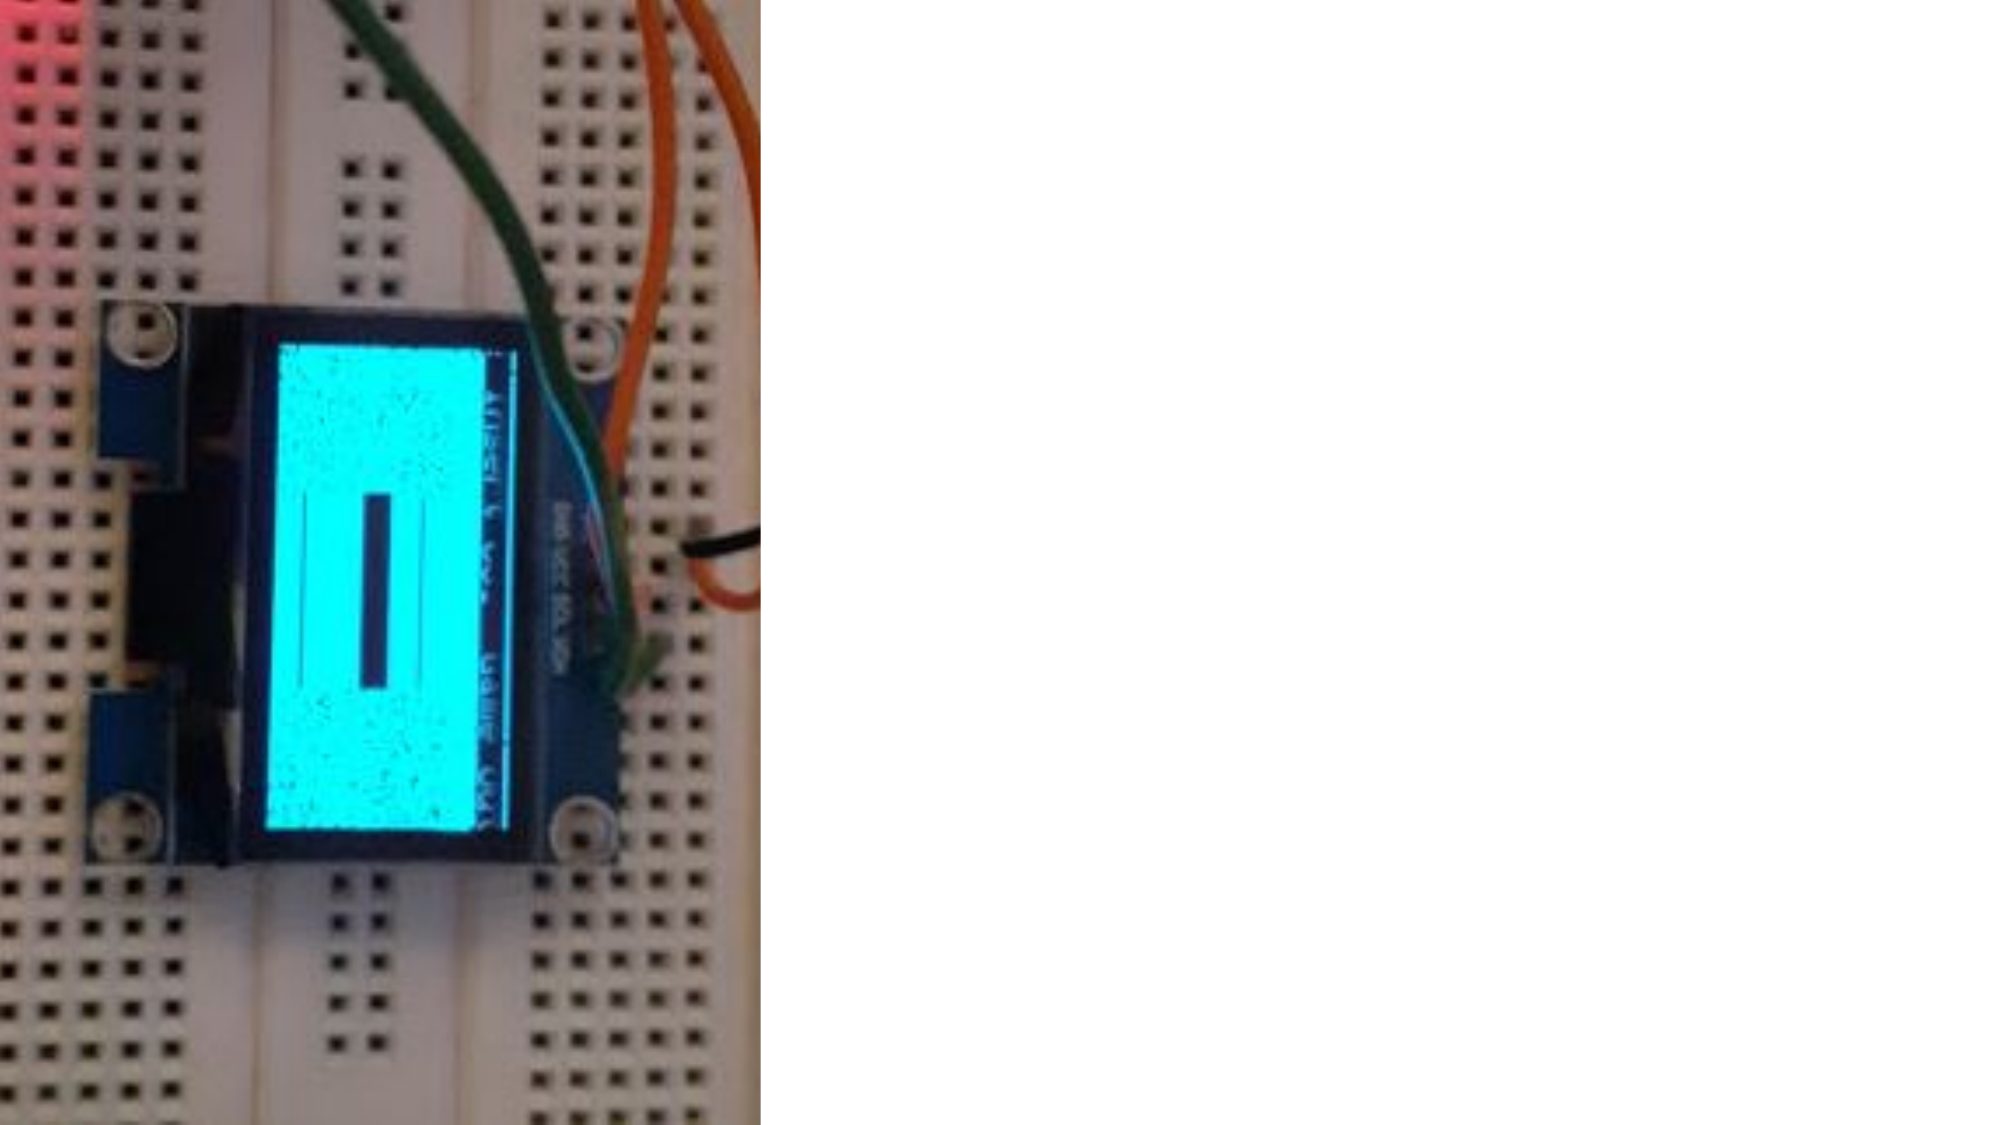

# The screen, (OLED iic)
Our biggest challenge was the screen. We lost that challenge.
We set up the screen properly. To set the screen up wasn’t that easy.
Also the screen is very needy. It enjoys to consume memory like is no tomorrow.
Then we found out that the screen was problematic and finding a new screen in the middle of the holidays was nearly impossible.
We used the serial monitor to implement the game.
We didn’t do a half work. We wrote code for the screen as well. Theoretically it works, if it is connected to a proper screen. Even so, few configurations may be necessary.